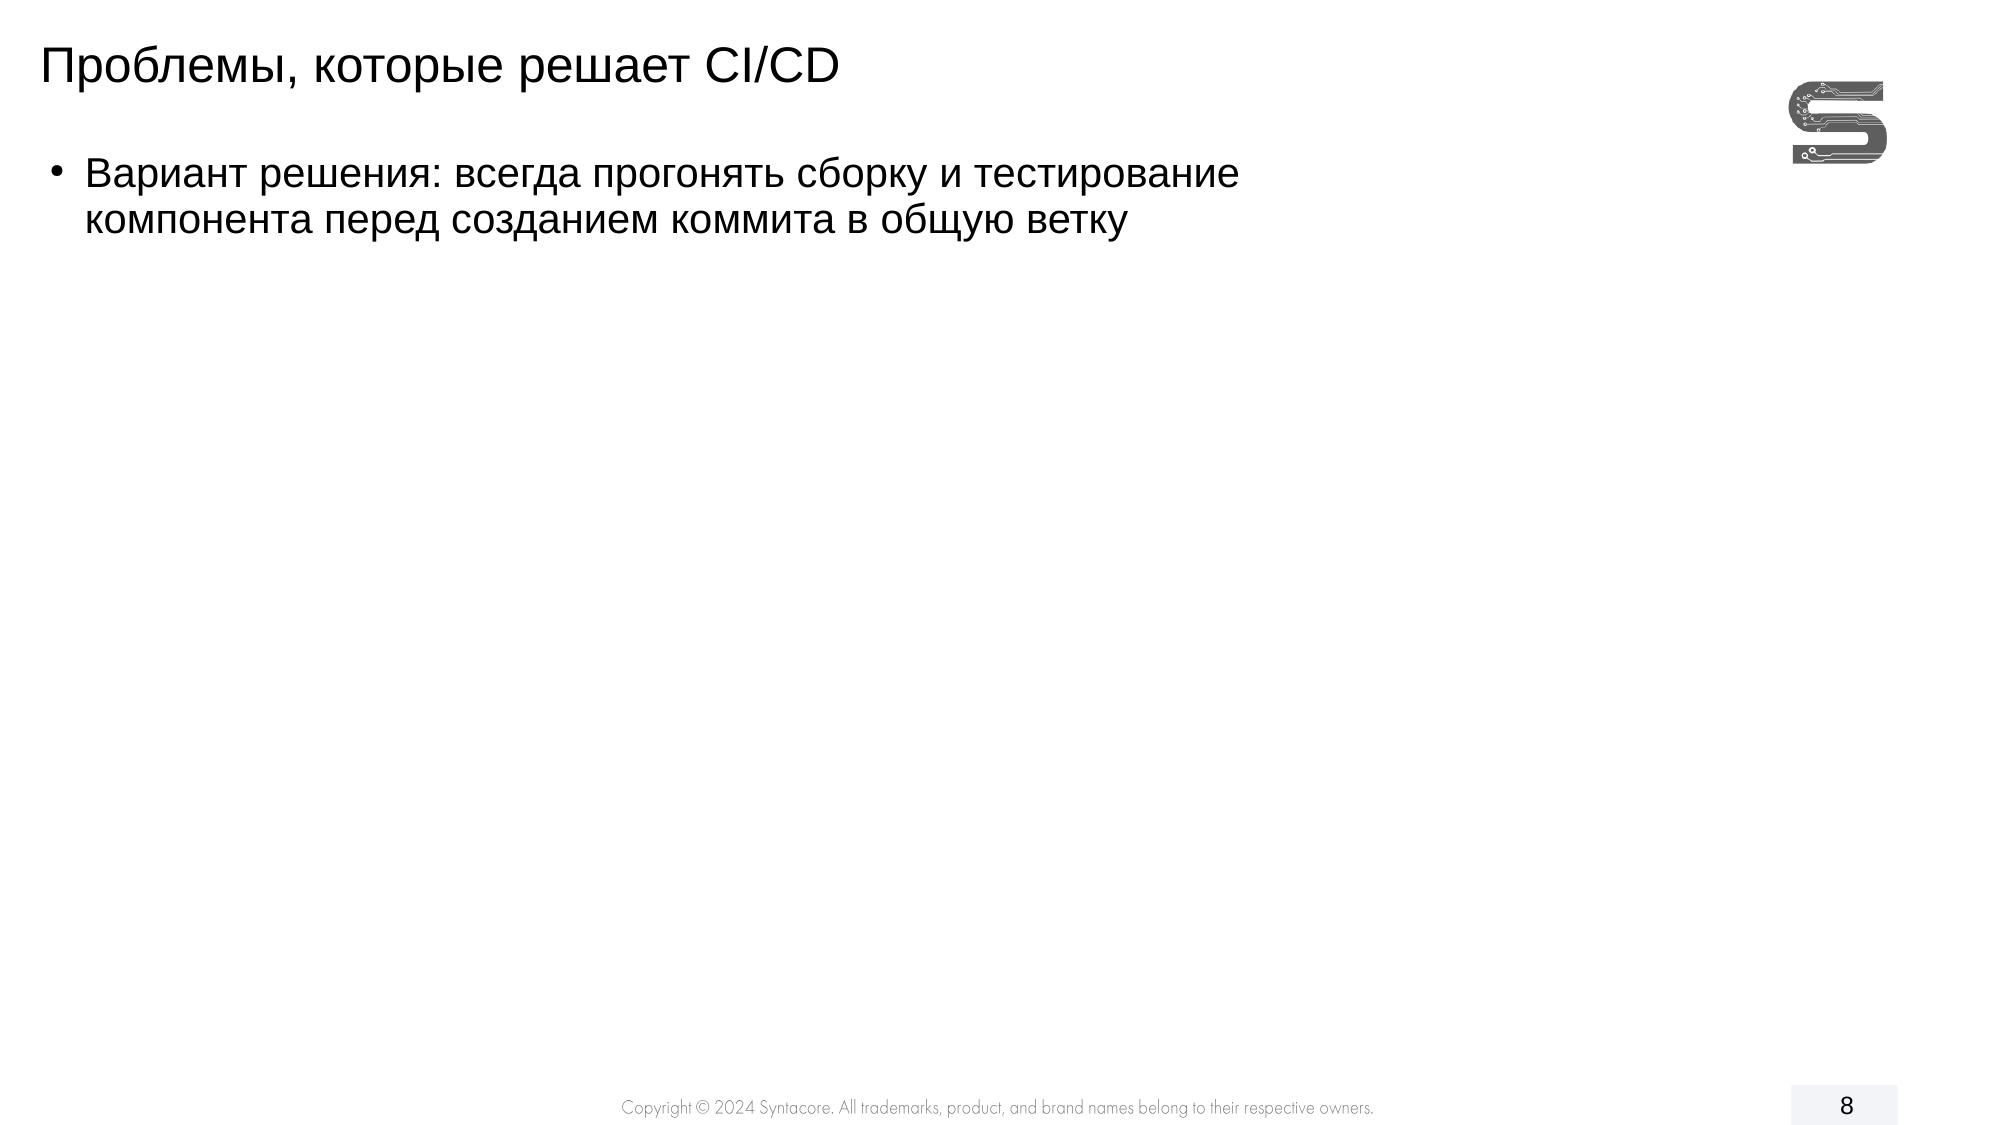

Проблемы, которые решает CI/CD
Вариант решения: всегда прогонять сборку и тестирование компонента перед созданием коммита в общую ветку